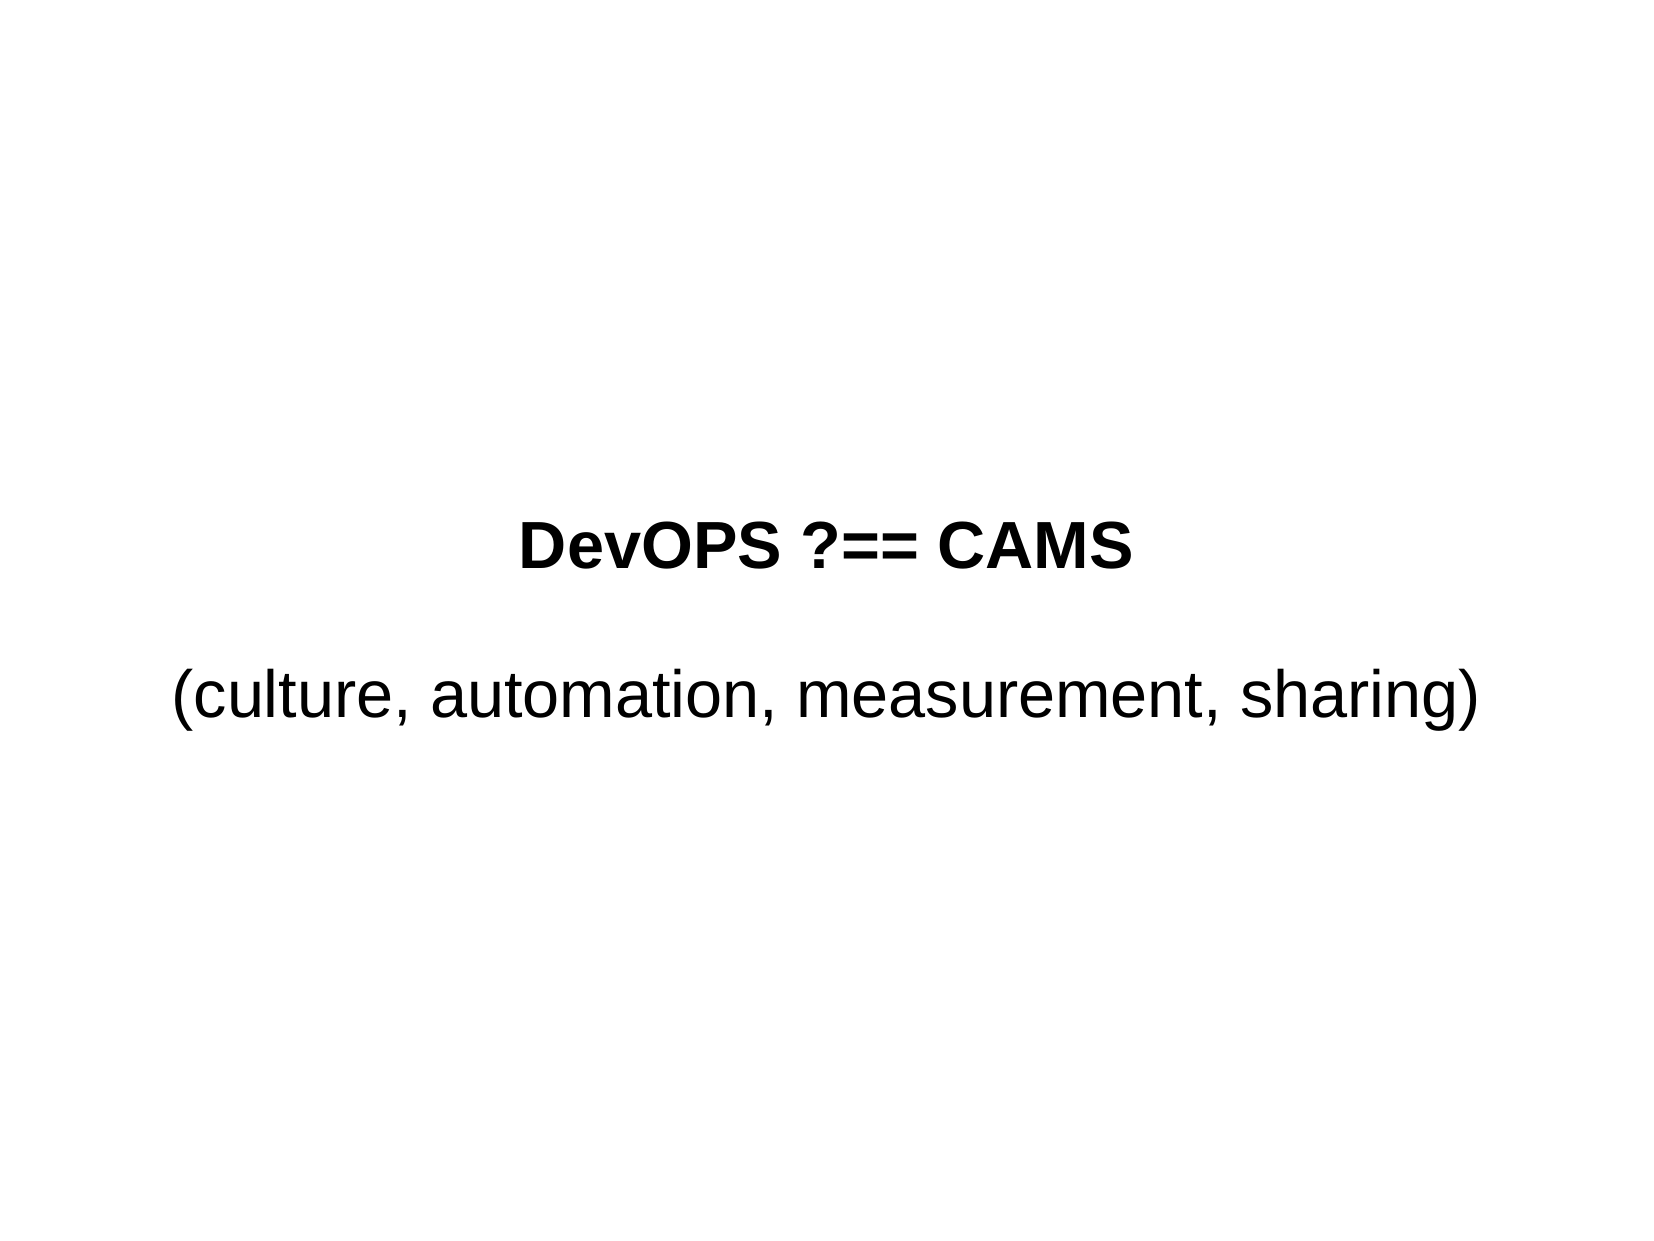

# DevOPS ?== CAMS
(culture, automation, measurement, sharing)